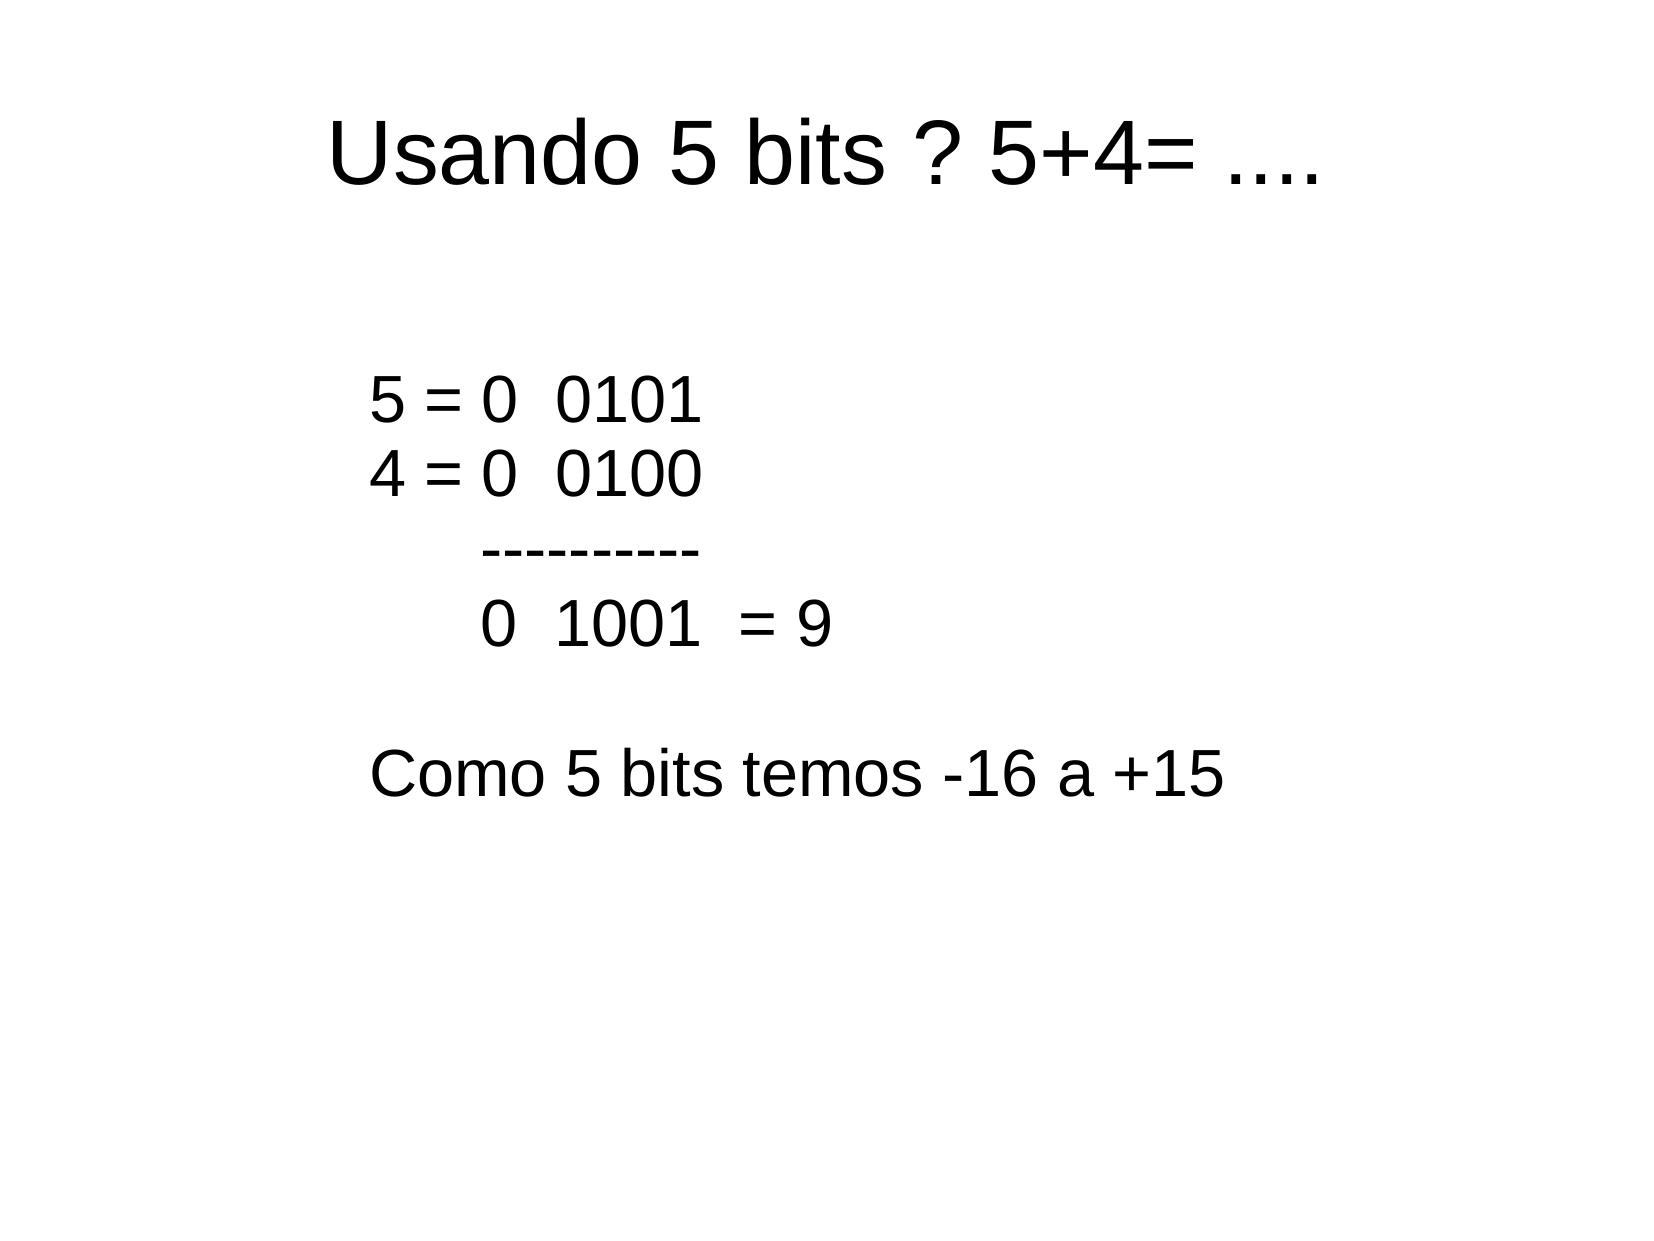

# Usando 5 bits ? 5+4= ....
5 = 0 0101
4 = 0 0100
 ----------
 0 1001 = 9
Como 5 bits temos -16 a +15